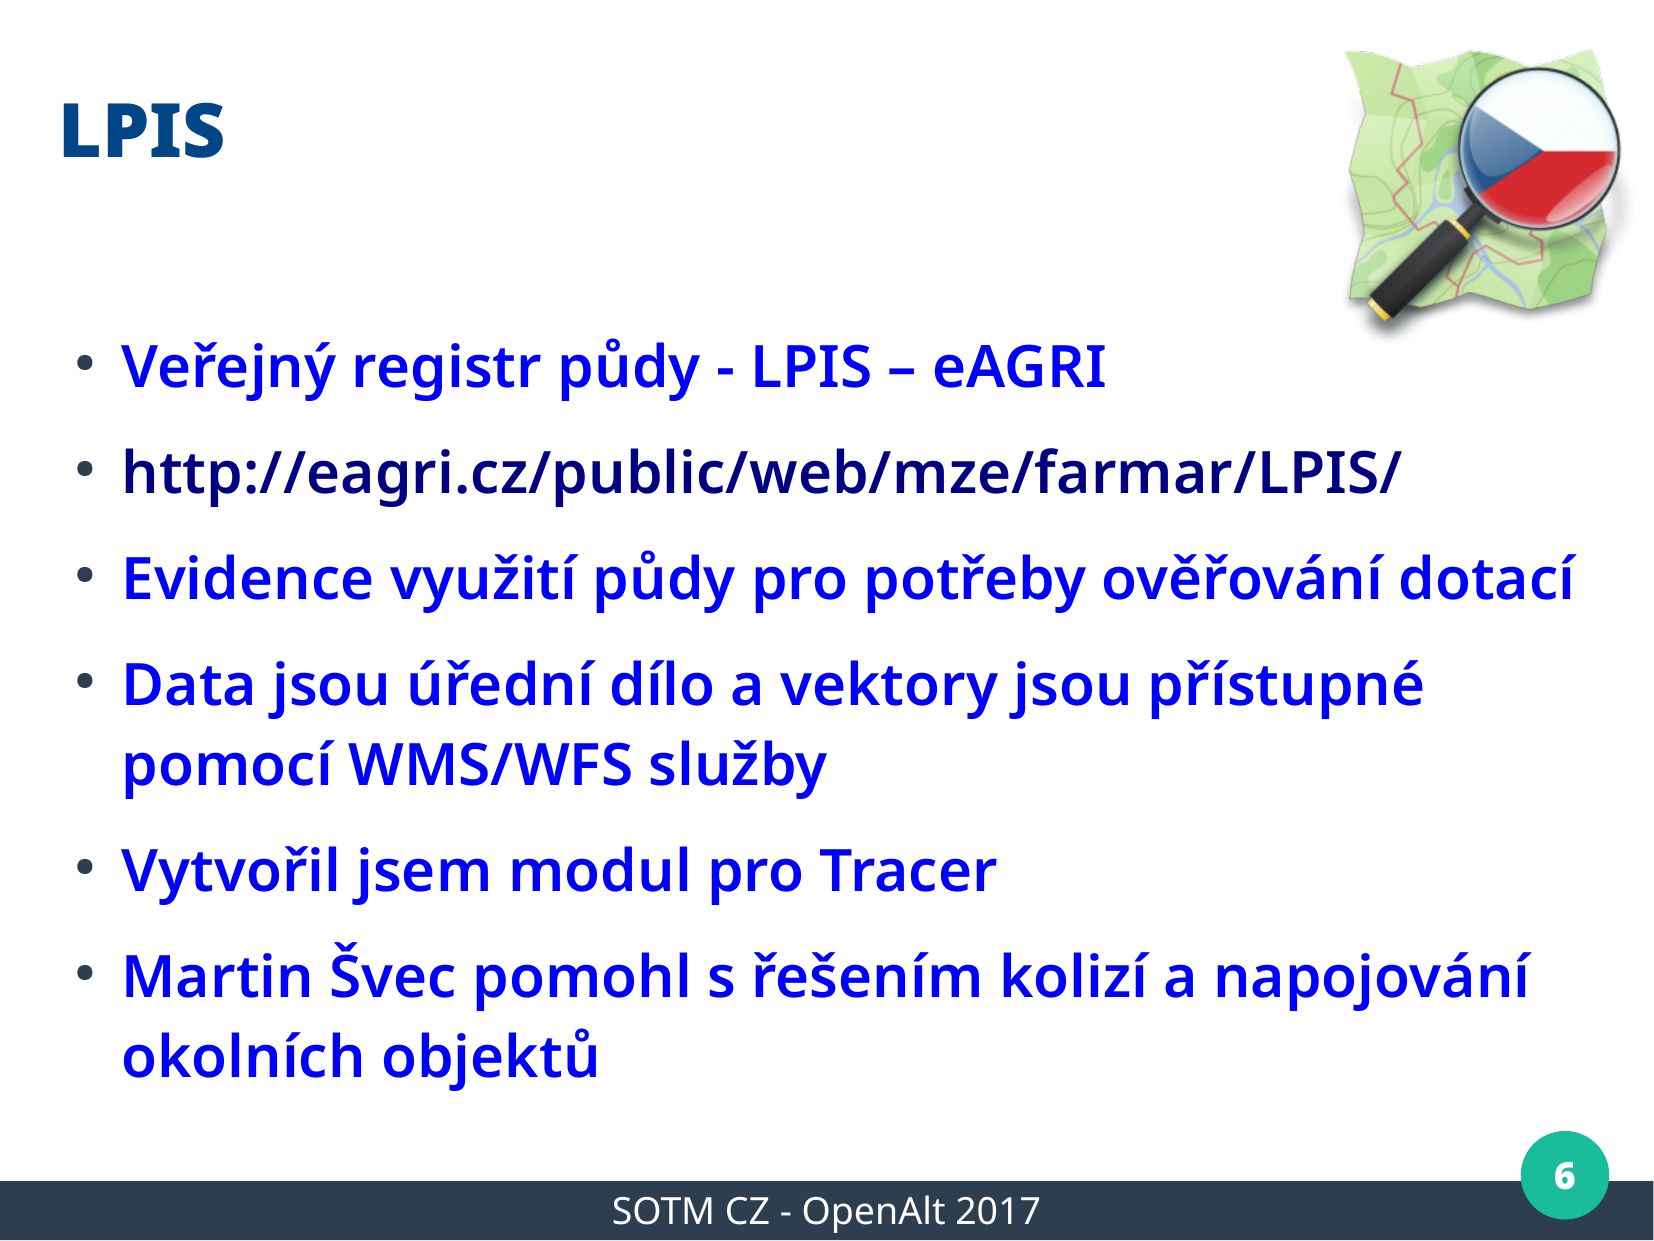

# LPIS
Veřejný registr půdy - LPIS – eAGRI
http://eagri.cz/public/web/mze/farmar/LPIS/
Evidence využití půdy pro potřeby ověřování dotací
Data jsou úřední dílo a vektory jsou přístupné pomocí WMS/WFS služby
Vytvořil jsem modul pro Tracer
Martin Švec pomohl s řešením kolizí a napojování okolních objektů
6
SOTM CZ - OpenAlt 2017